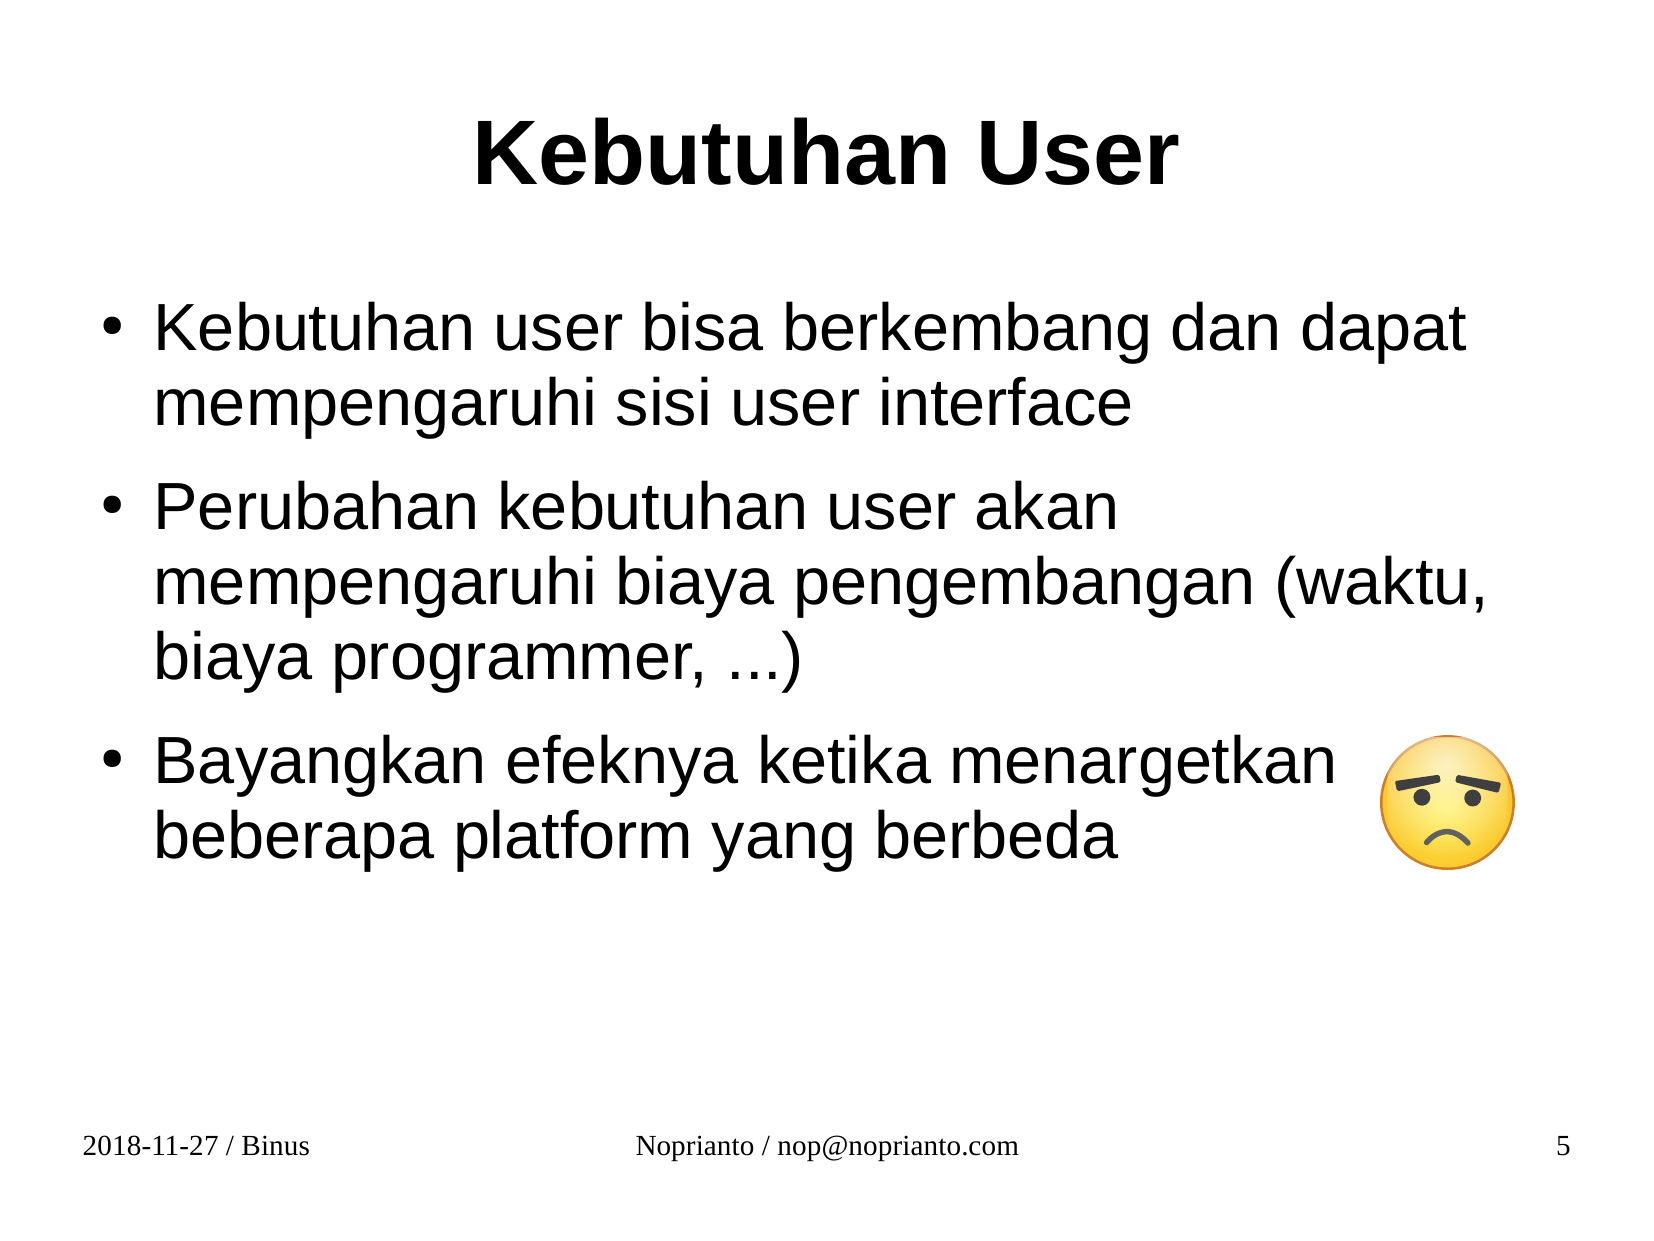

# Kebutuhan User
Kebutuhan user bisa berkembang dan dapat mempengaruhi sisi user interface
Perubahan kebutuhan user akan mempengaruhi biaya pengembangan (waktu, biaya programmer, ...)
Bayangkan efeknya ketika menargetkan beberapa platform yang berbeda
2018-11-27 / Binus
Noprianto / nop@noprianto.com
5